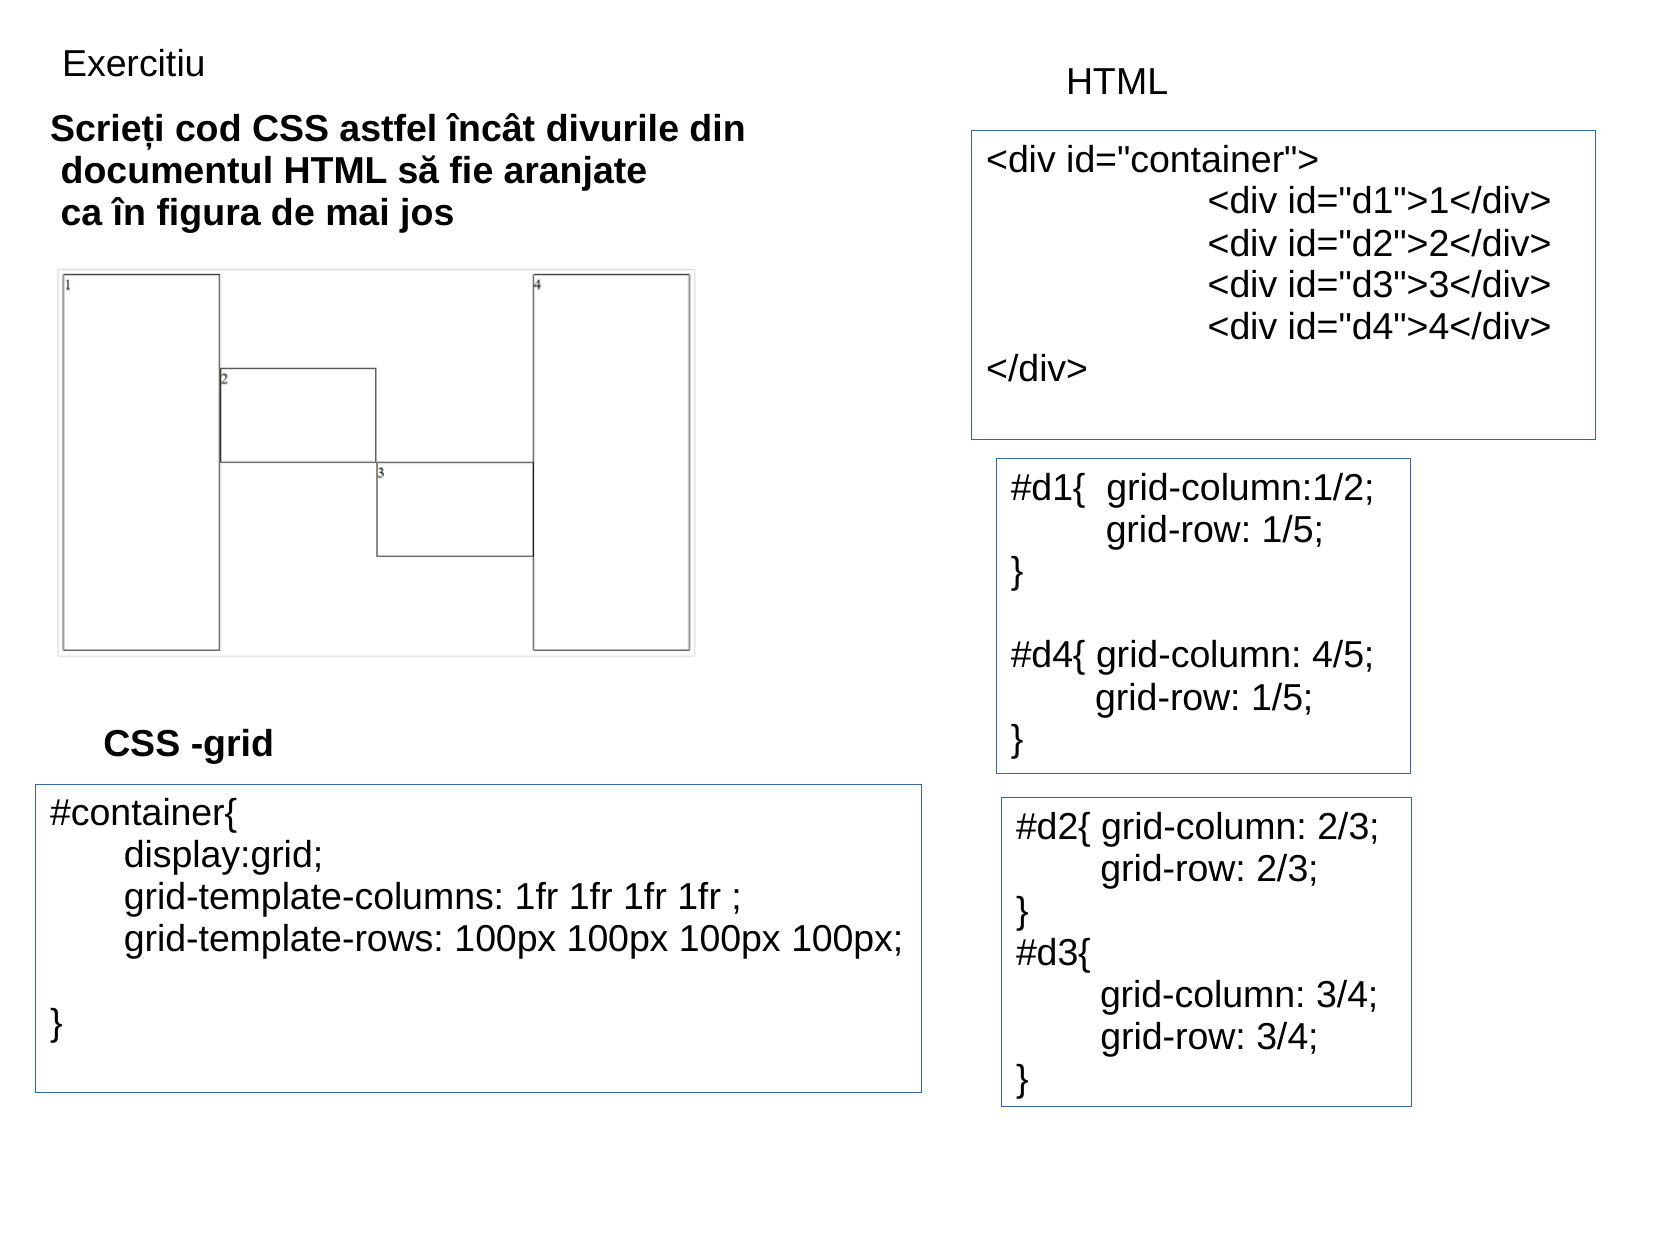

Exercitiu
HTML
Scrieți cod CSS astfel încât divurile din
 documentul HTML să fie aranjate
 ca în figura de mai jos
<div id="container">
			<div id="d1">1</div>
			<div id="d2">2</div>
			<div id="d3">3</div>
			<div id="d4">4</div>
</div>
#d1{ grid-column:1/2;
	 grid-row: 1/5;
}
#d4{ grid-column: 4/5;
	 grid-row: 1/5;
}
CSS -grid
#container{
	display:grid;
	grid-template-columns: 1fr 1fr 1fr 1fr ;
	grid-template-rows: 100px 100px 100px 100px;
}
#d2{ grid-column: 2/3;
	 grid-row: 2/3;
}
#d3{
 grid-column: 3/4;
	 grid-row: 3/4;
}